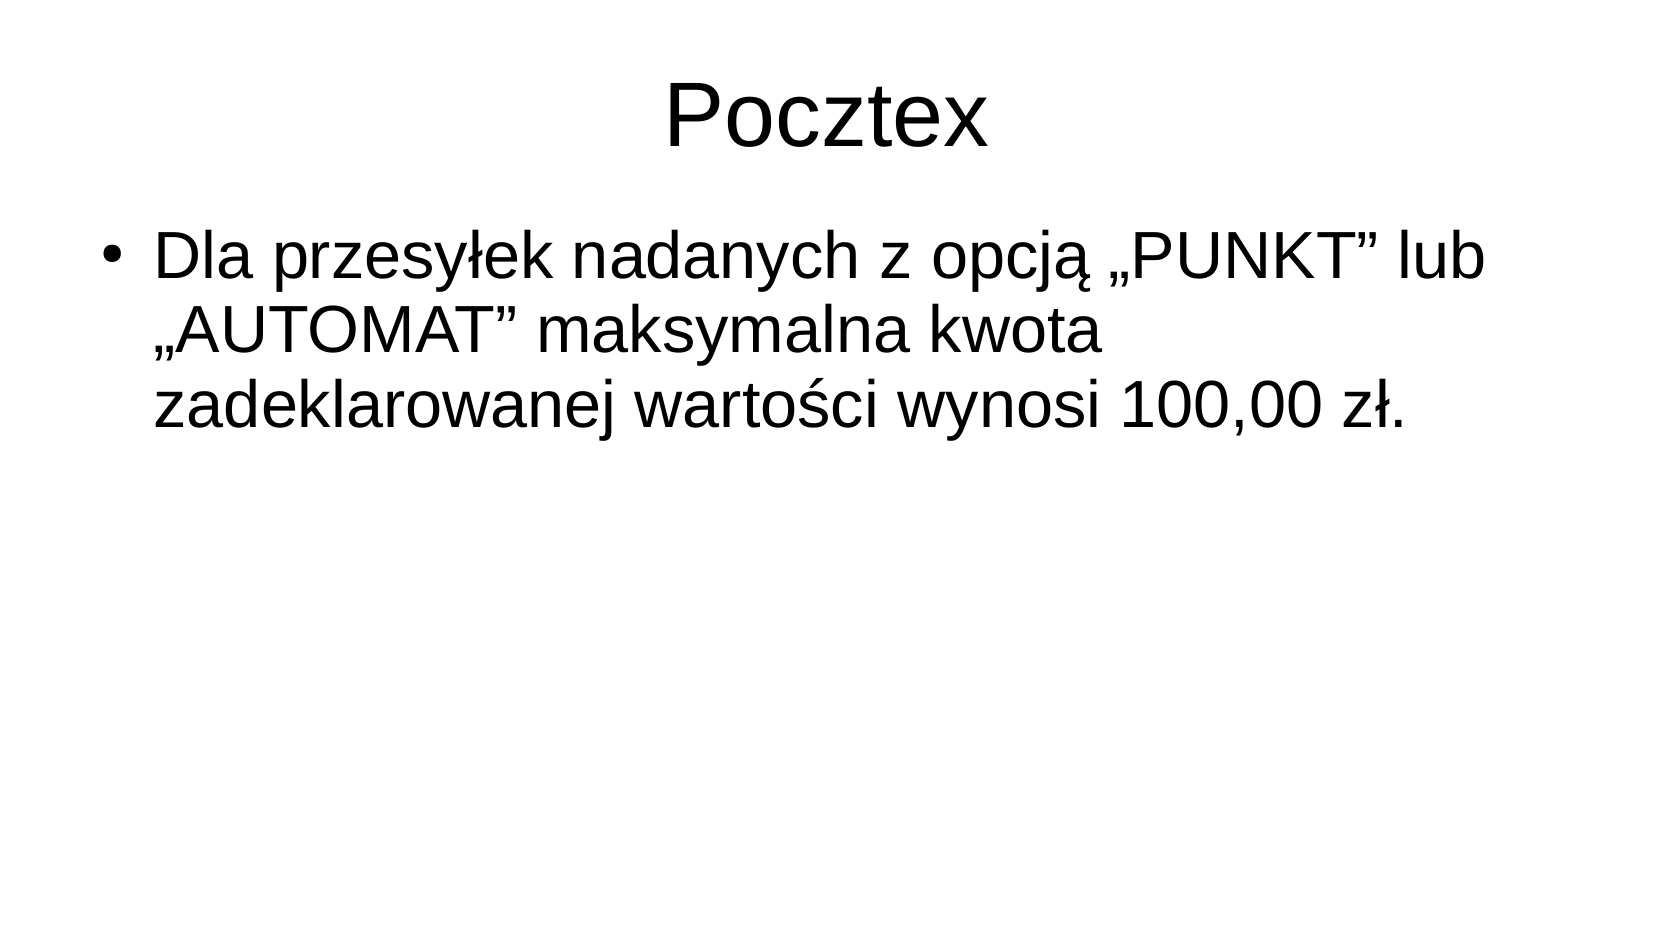

# Pocztex
Dla przesyłek nadanych z opcją „PUNKT” lub „AUTOMAT” maksymalna kwota zadeklarowanej wartości wynosi 100,00 zł.